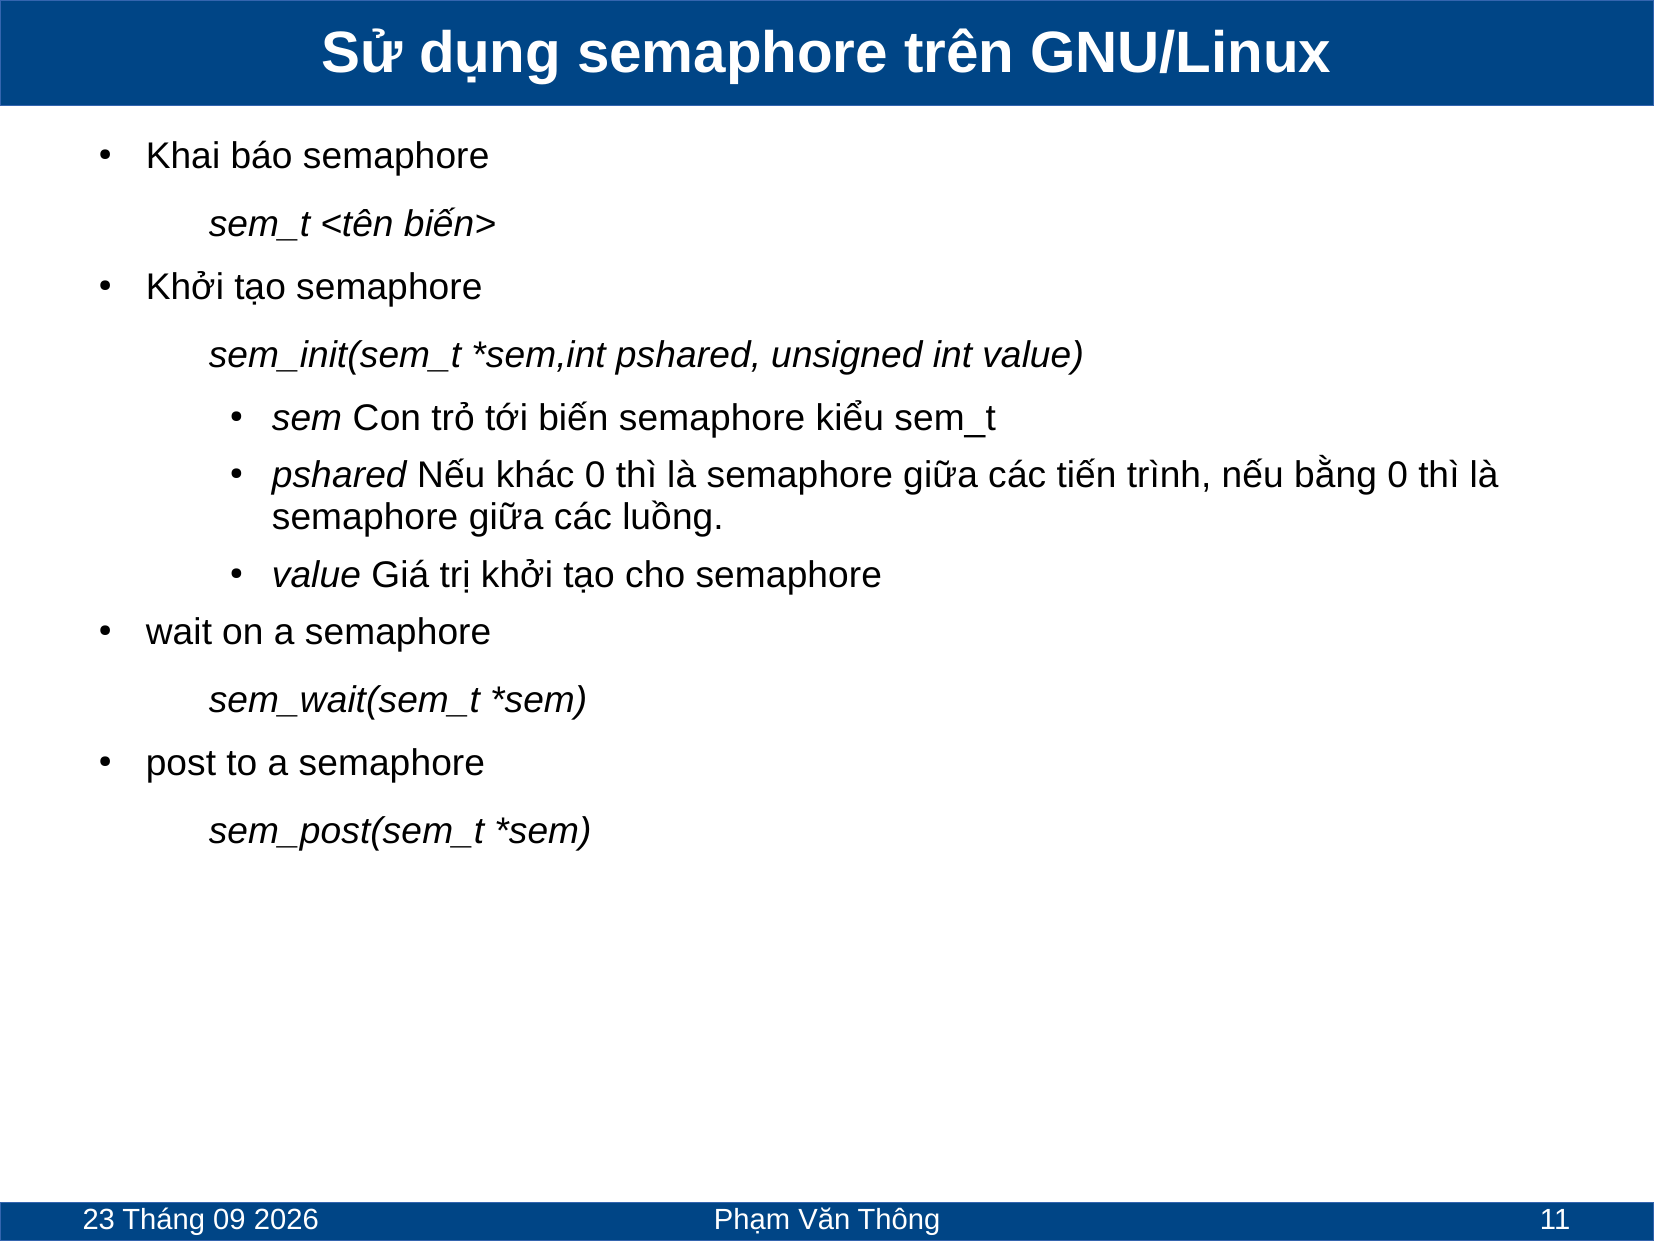

# Sử dụng semaphore trên GNU/Linux
Khai báo semaphore
sem_t <tên biến>
Khởi tạo semaphore
sem_init(sem_t *sem,int pshared, unsigned int value)
sem Con trỏ tới biến semaphore kiểu sem_t
pshared Nếu khác 0 thì là semaphore giữa các tiến trình, nếu bằng 0 thì là semaphore giữa các luồng.
value Giá trị khởi tạo cho semaphore
wait on a semaphore
sem_wait(sem_t *sem)
post to a semaphore
sem_post(sem_t *sem)
Phạm Văn Thông
11